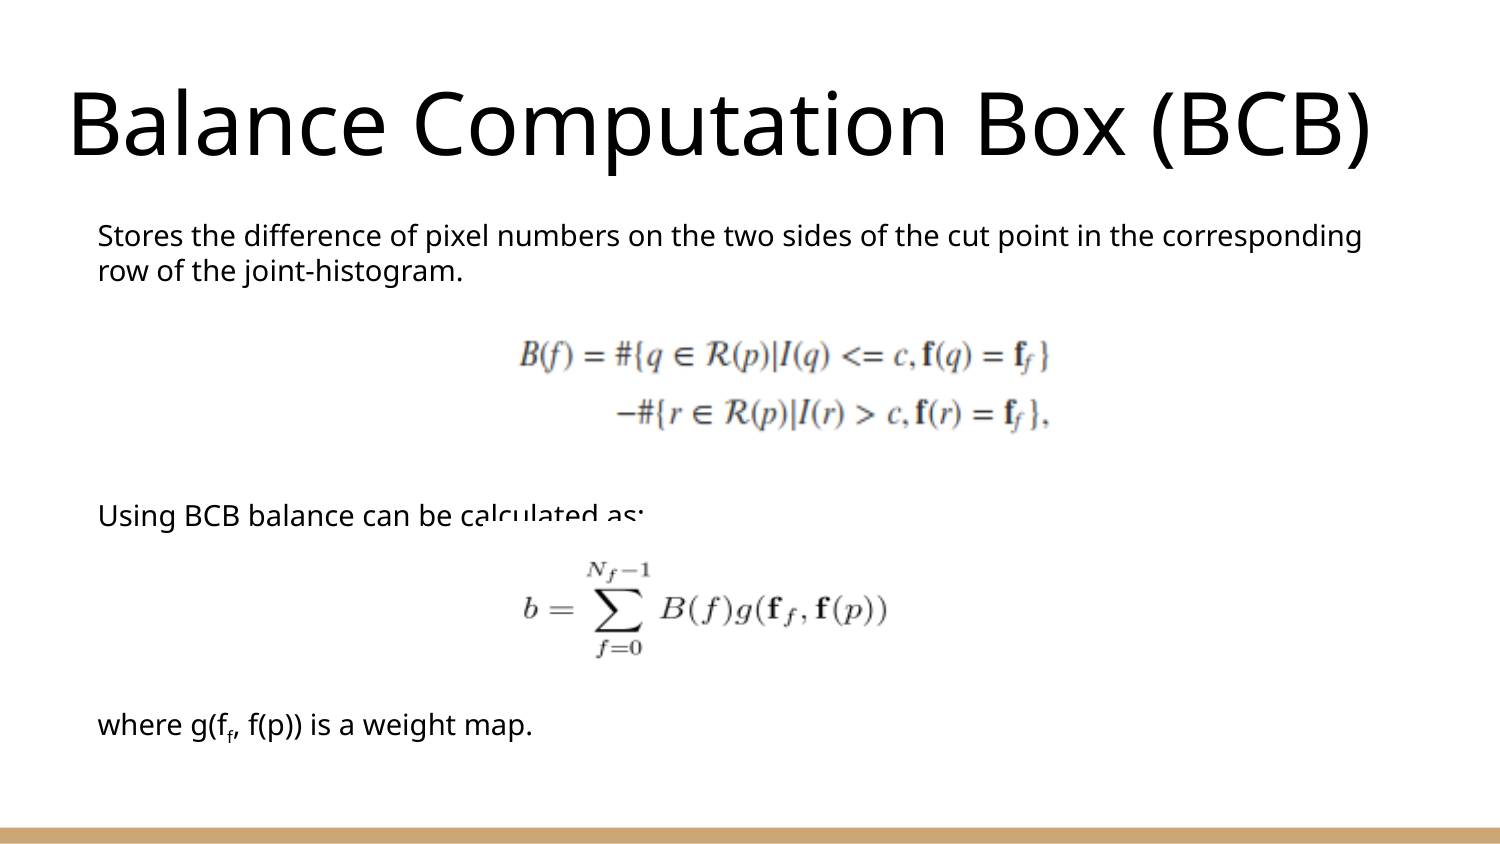

# Balance Computation Box (BCB)
Stores the difference of pixel numbers on the two sides of the cut point in the corresponding row of the joint-histogram.
Using BCB balance can be calculated as:
where g(ff, f(p)) is a weight map.